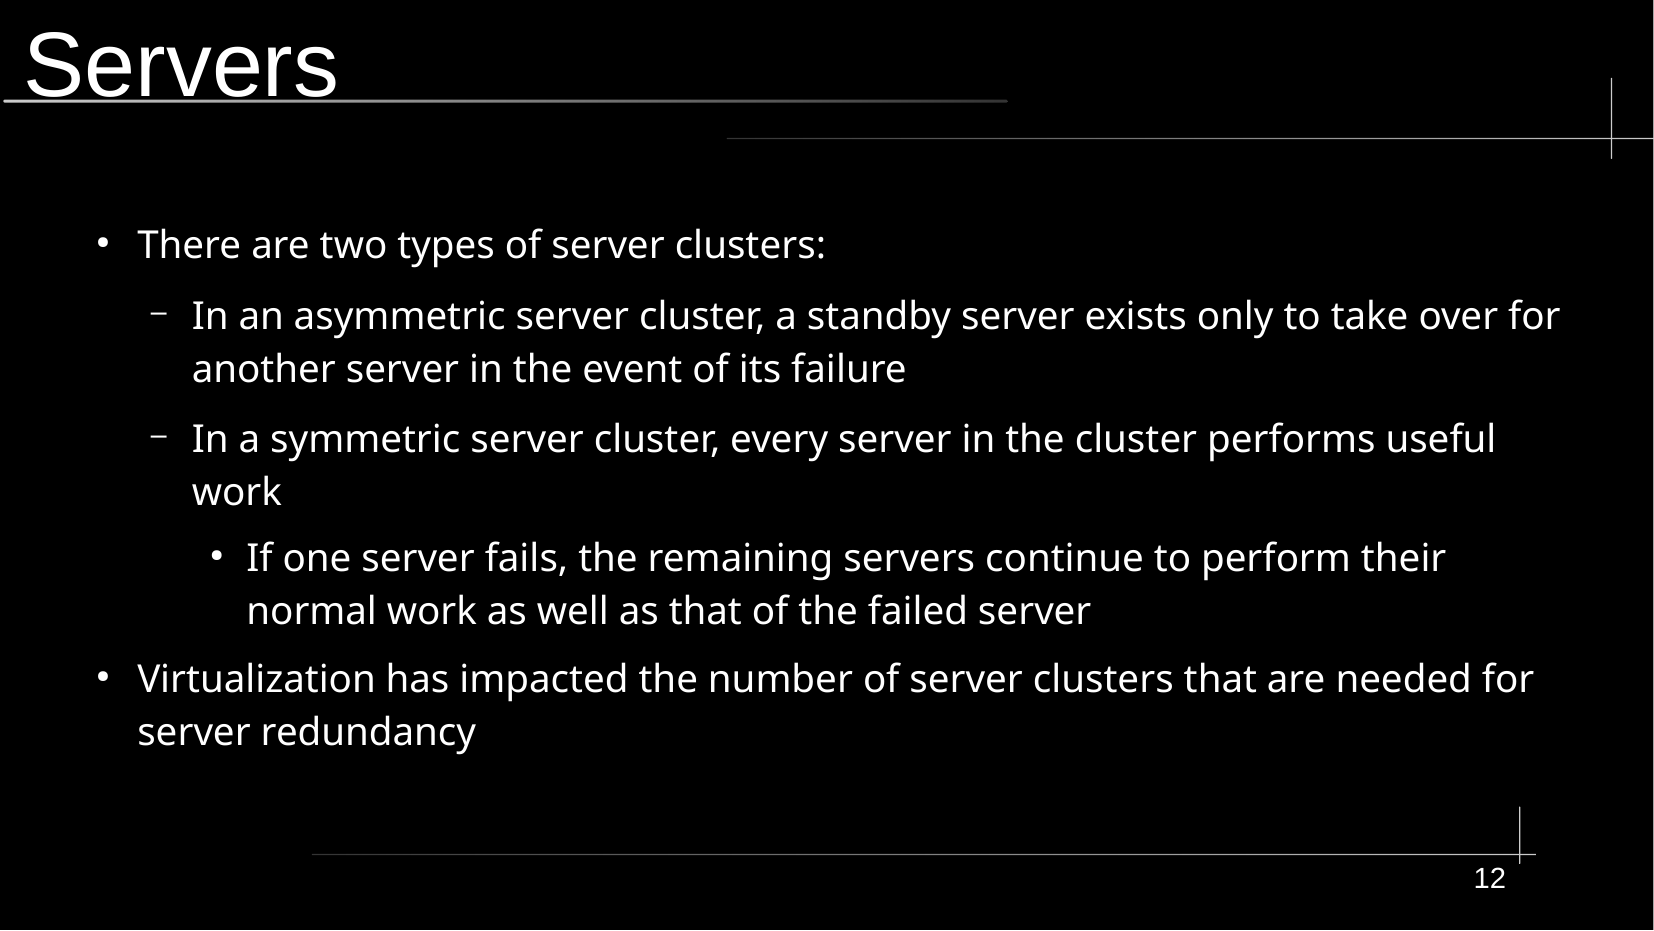

# Servers
There are two types of server clusters:
In an asymmetric server cluster, a standby server exists only to take over for another server in the event of its failure
In a symmetric server cluster, every server in the cluster performs useful work
If one server fails, the remaining servers continue to perform their normal work as well as that of the failed server
Virtualization has impacted the number of server clusters that are needed for server redundancy
12